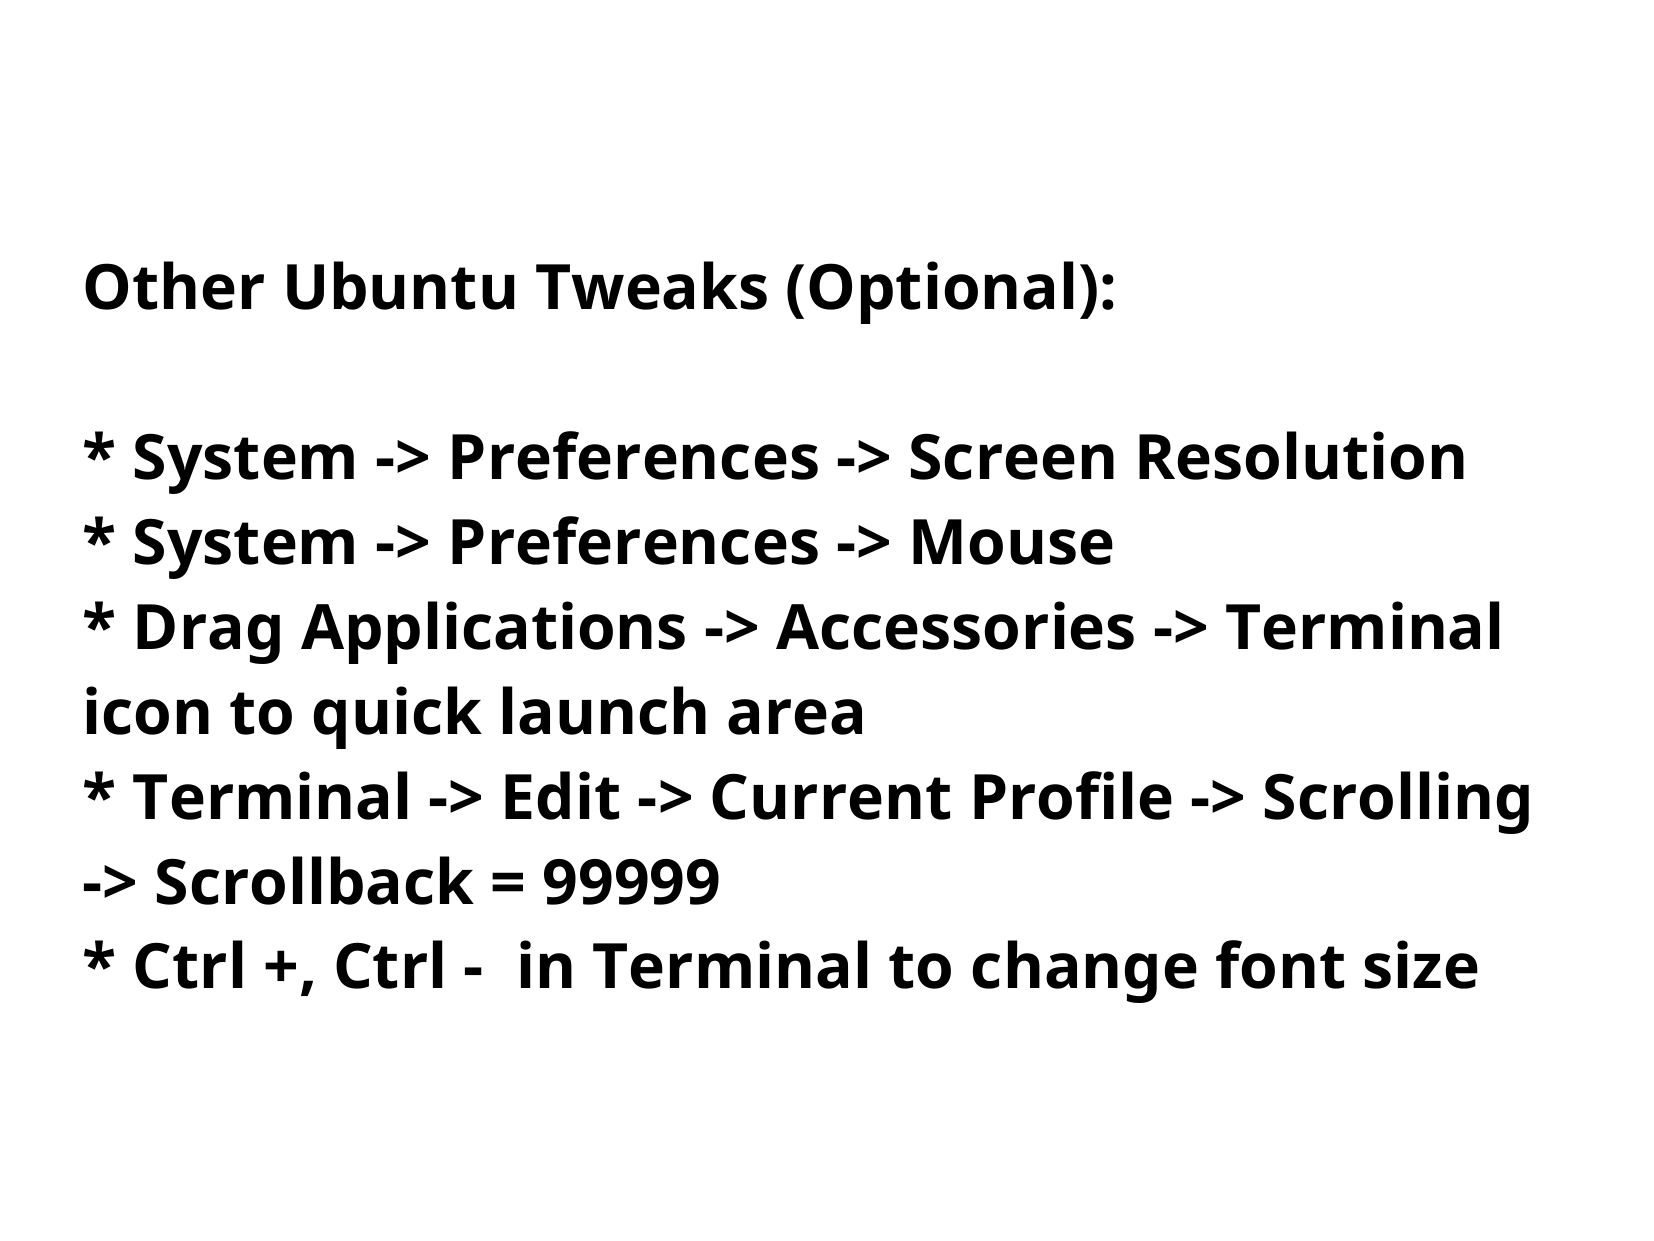

# Other Ubuntu Tweaks (Optional): * System -> Preferences -> Screen Resolution * System -> Preferences -> Mouse * Drag Applications -> Accessories -> Terminal icon to quick launch area * Terminal -> Edit -> Current Profile -> Scrolling -> Scrollback = 99999 * Ctrl +, Ctrl - in Terminal to change font size